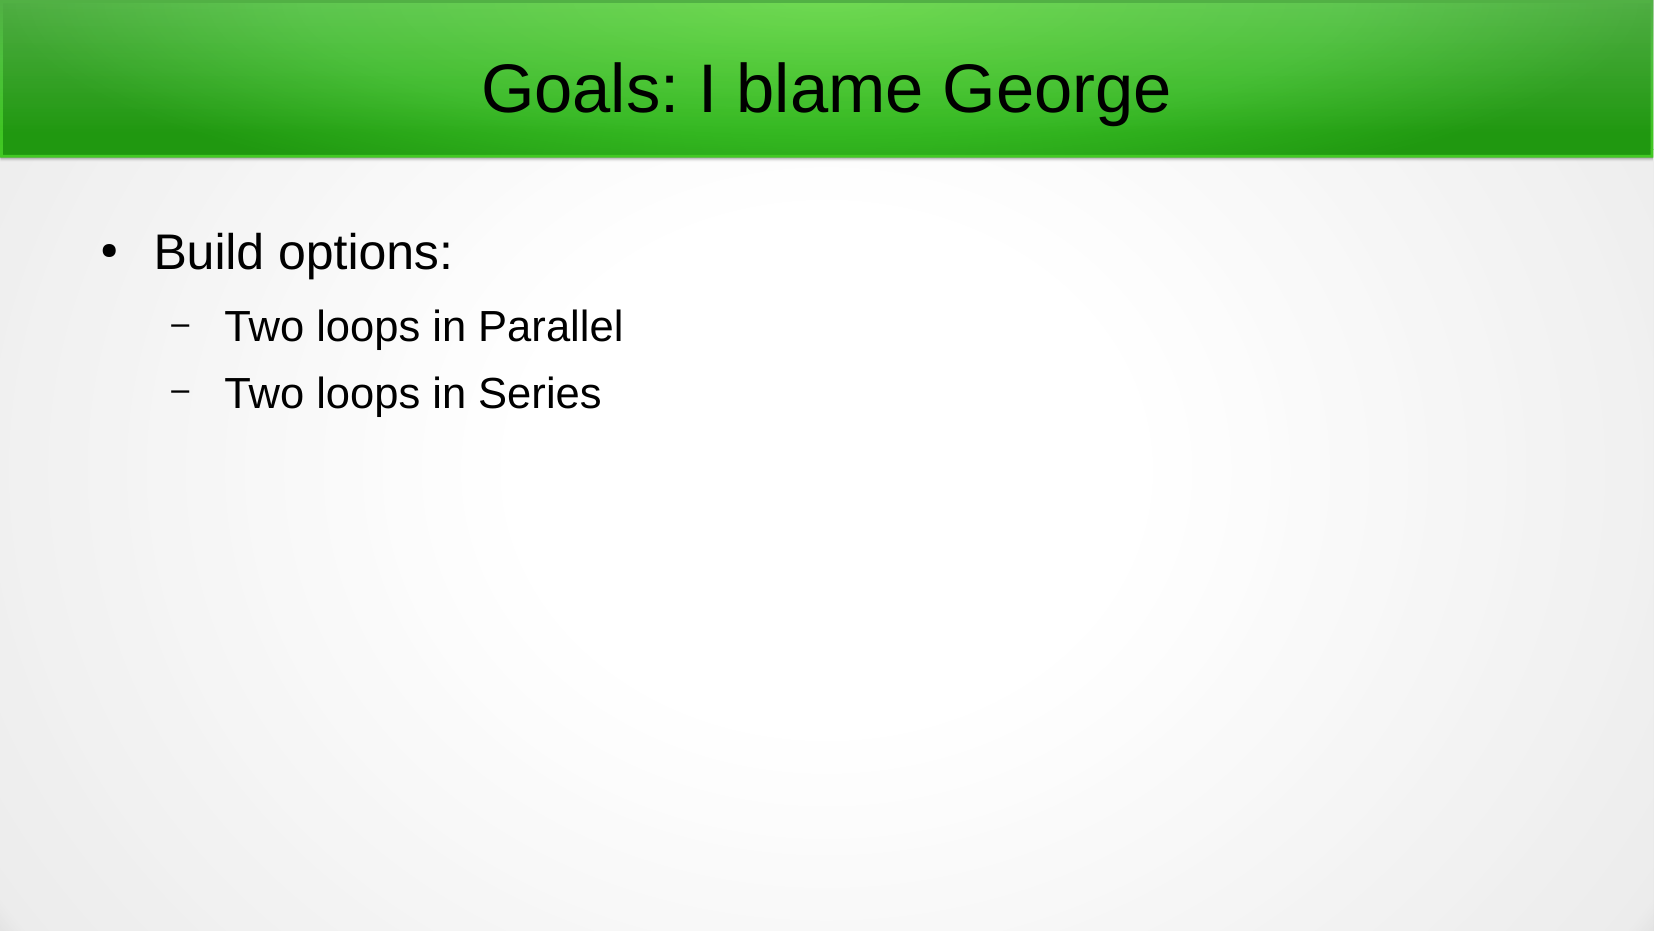

# Goals: I blame George
Build options:
Two loops in Parallel
Two loops in Series